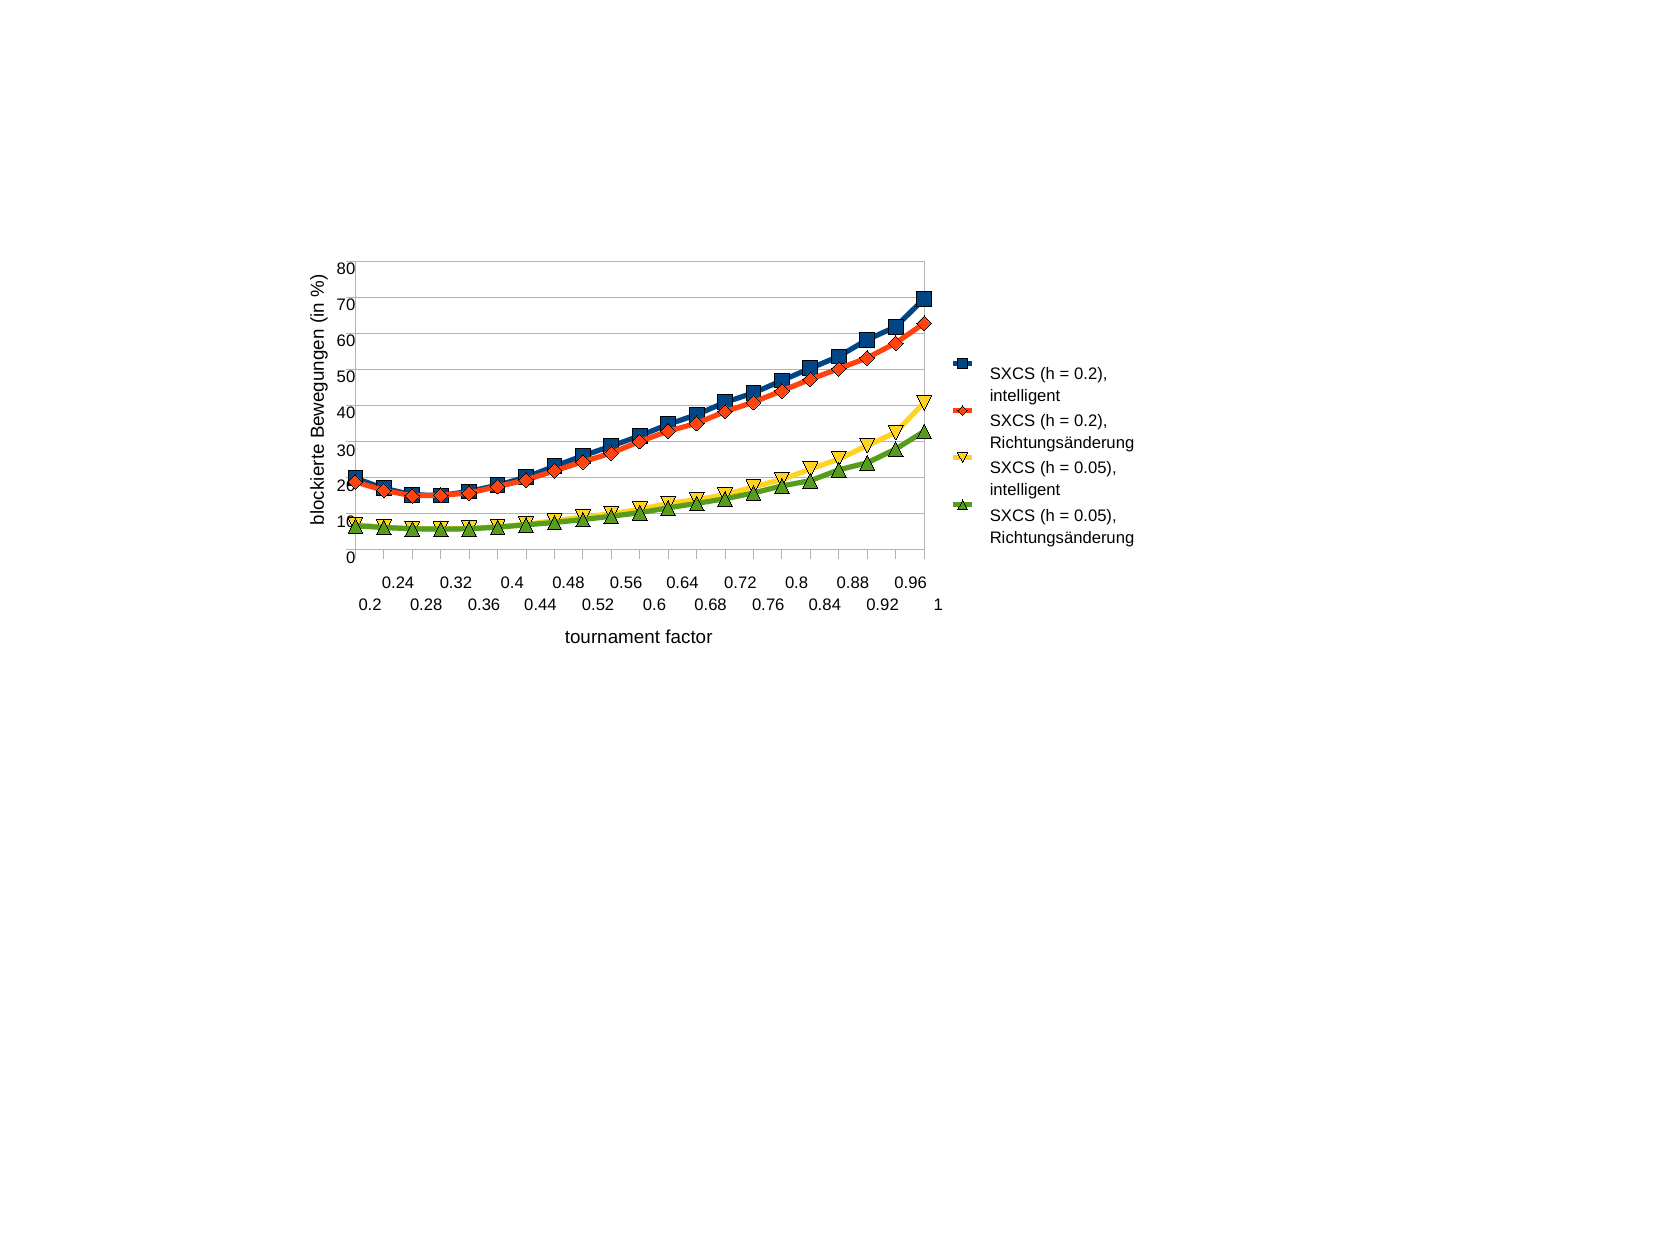

80
70
60
SXCS (h = 0.2),
50
intelligent
blockierte Bewegungen (in %)
40
SXCS (h = 0.2),
Richtungsänderung
30
SXCS (h = 0.05),
20
intelligent
SXCS (h = 0.05),
10
Richtungsänderung
0
0.24
0.32
0.4
0.48
0.56
0.64
0.72
0.8
0.88
0.96
0.2
0.28
0.36
0.44
0.52
0.6
0.68
0.76
0.84
0.92
1
tournament factor